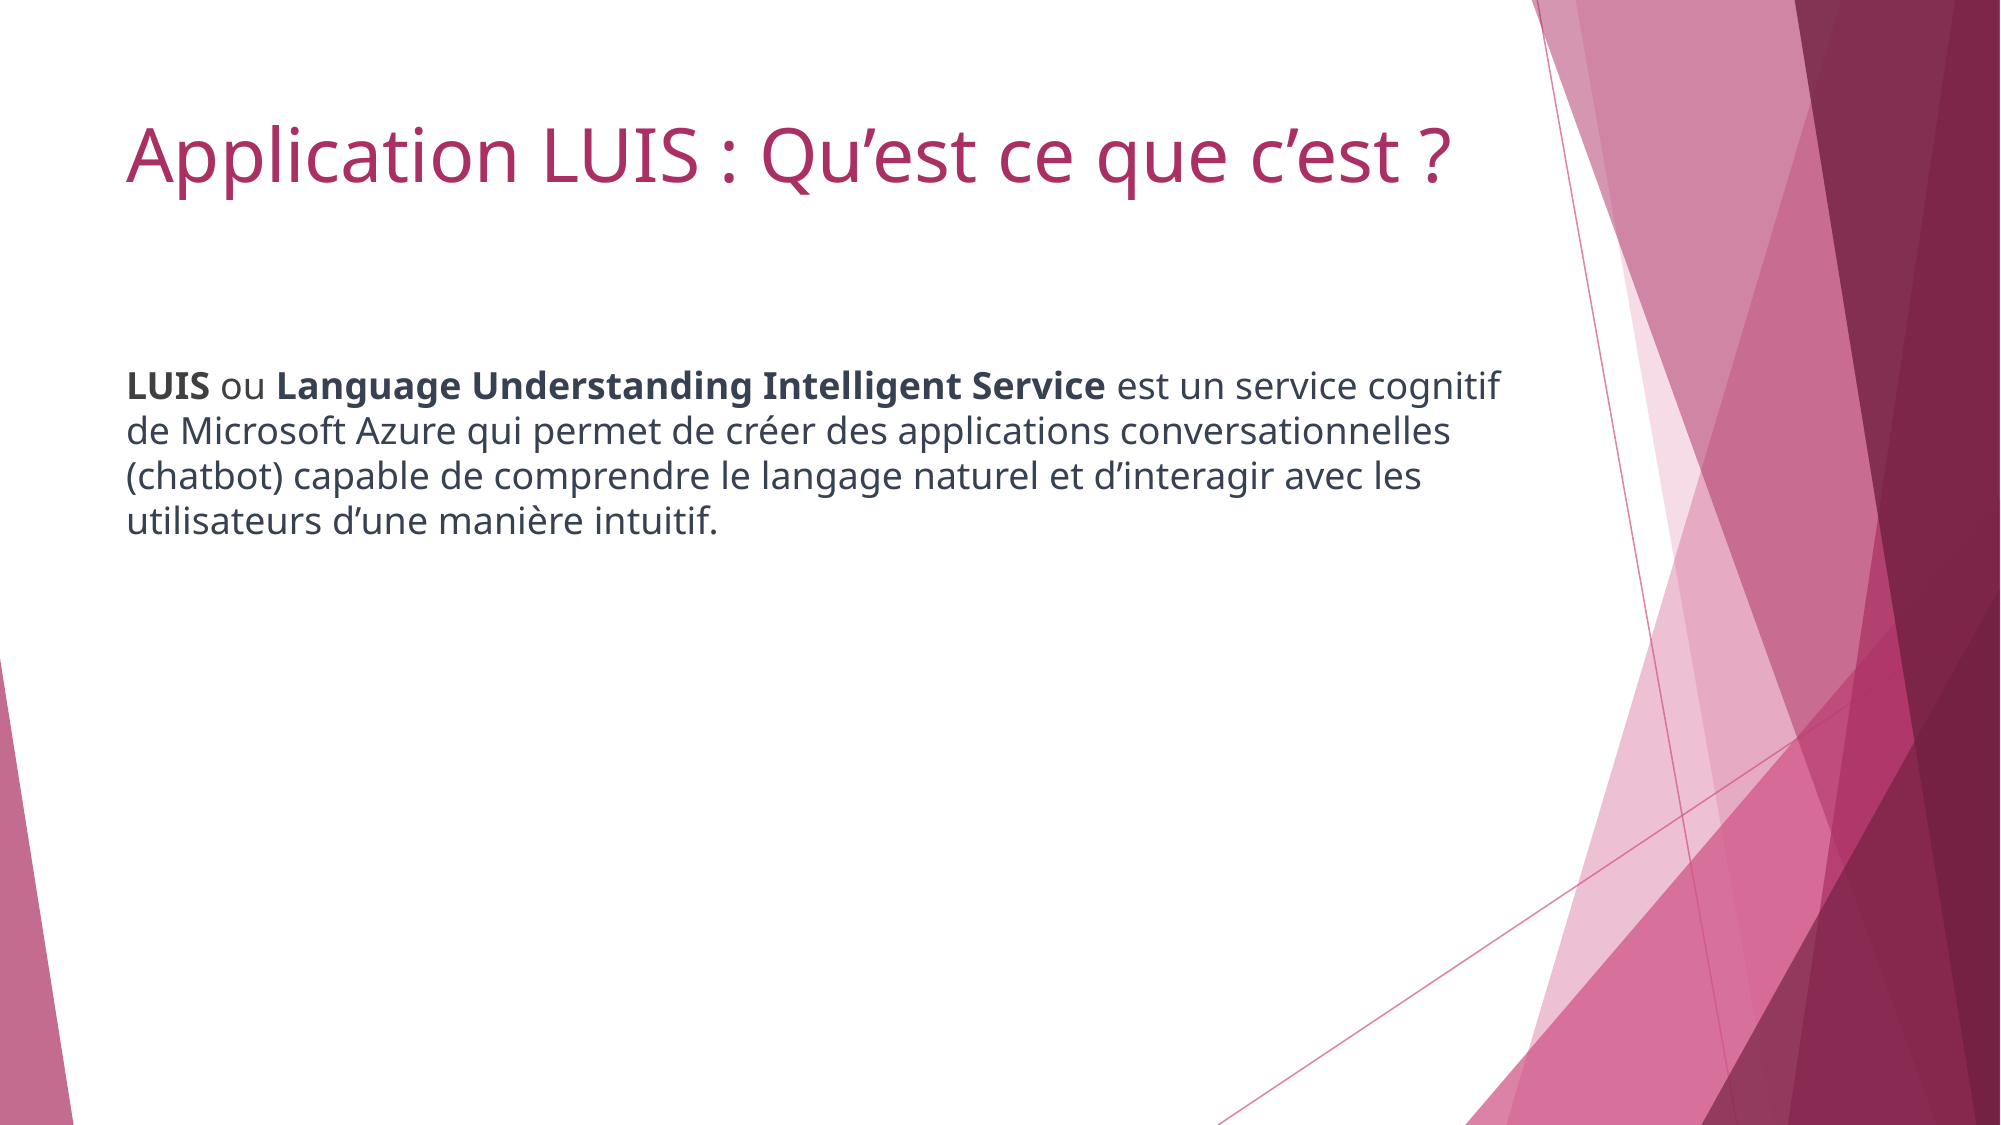

# Application LUIS : Qu’est ce que c’est ?
LUIS ou Language Understanding Intelligent Service est un service cognitif de Microsoft Azure qui permet de créer des applications conversationnelles (chatbot) capable de comprendre le langage naturel et d’interagir avec les utilisateurs d’une manière intuitif.